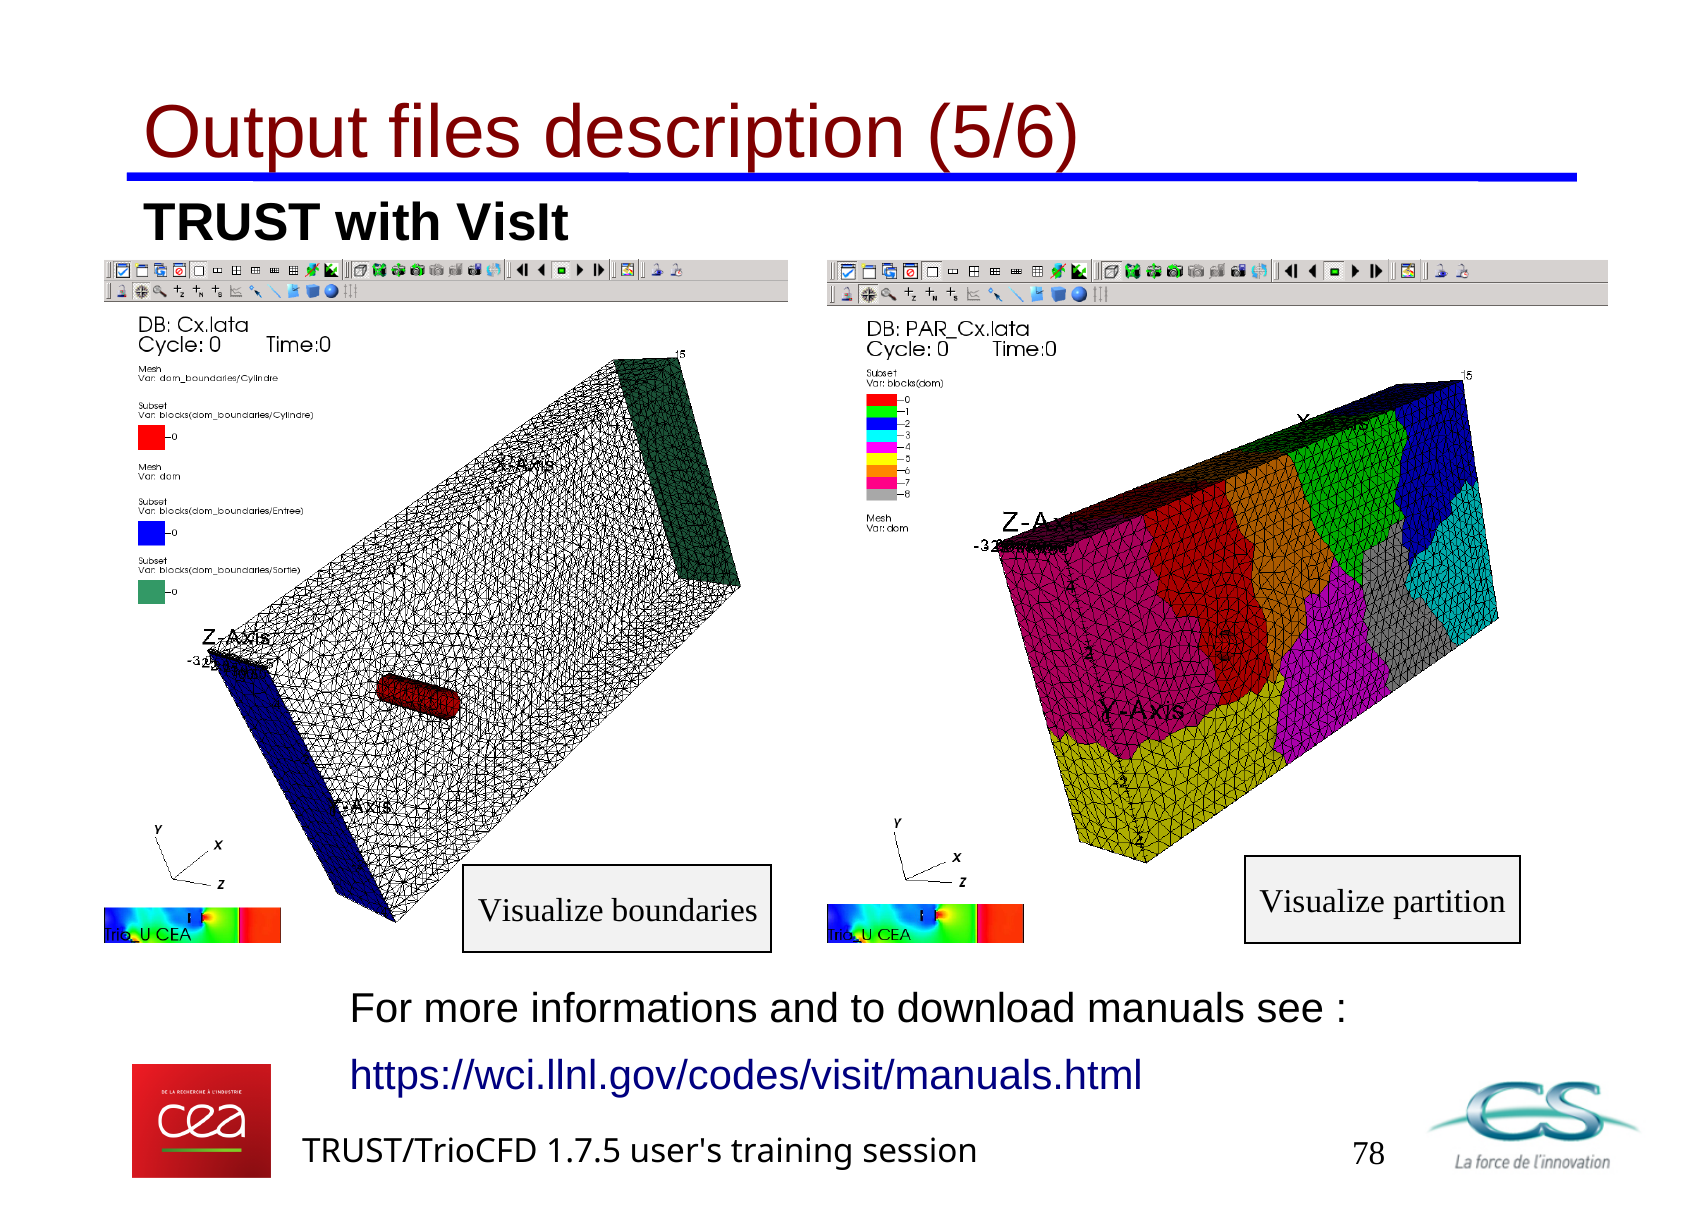

# Output files description (5/6)
TRUST with VisIt
Visualize partition
Visualize boundaries
For more informations and to download manuals see :
https://wci.llnl.gov/codes/visit/manuals.html
TRUST/TrioCFD 1.7.5 user's training session
78